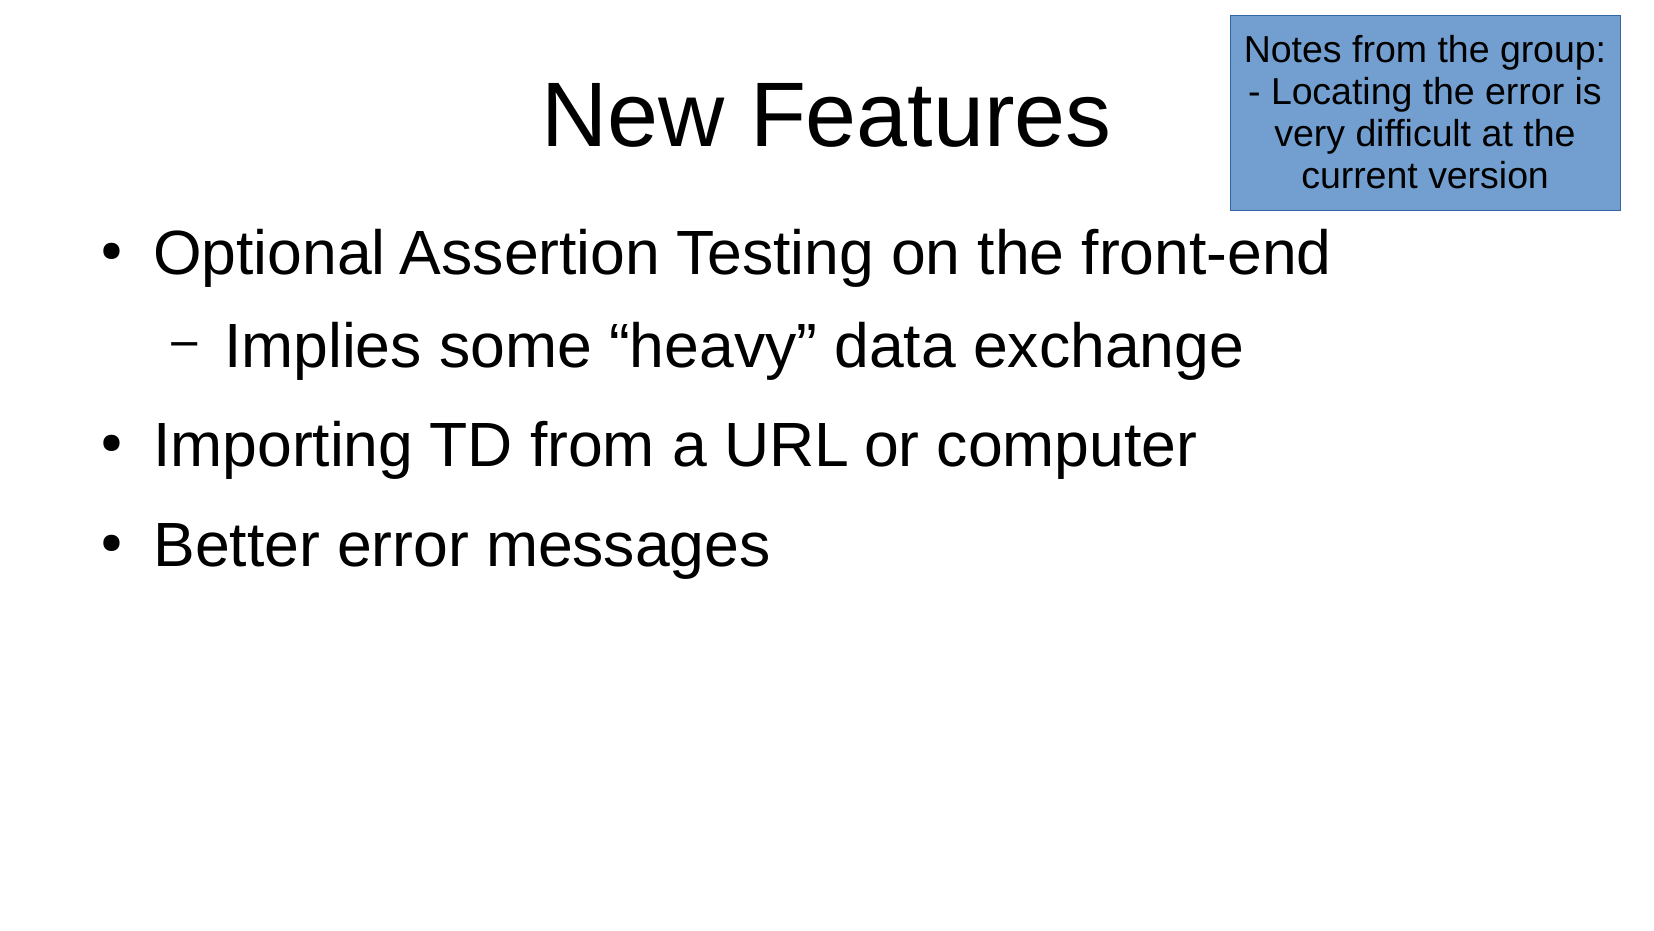

Notes from the group:
- Locating the error is
very difficult at the
current version
# New Features
Optional Assertion Testing on the front-end
Implies some “heavy” data exchange
Importing TD from a URL or computer
Better error messages